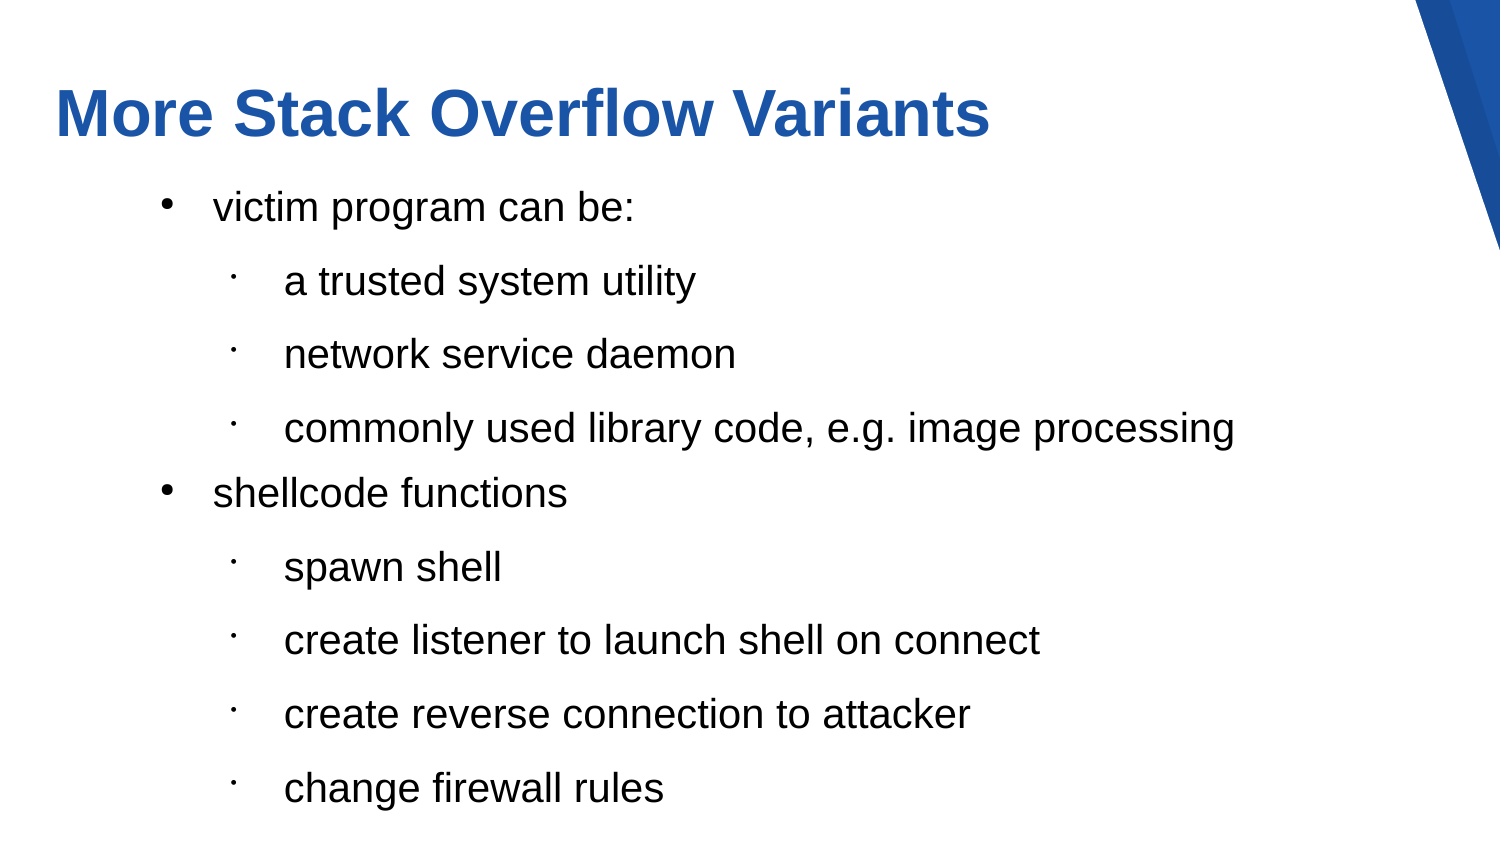

More Stack Overflow Variants
# victim program can be:
a trusted system utility
network service daemon
commonly used library code, e.g. image processing
shellcode functions
spawn shell
create listener to launch shell on connect
create reverse connection to attacker
change firewall rules